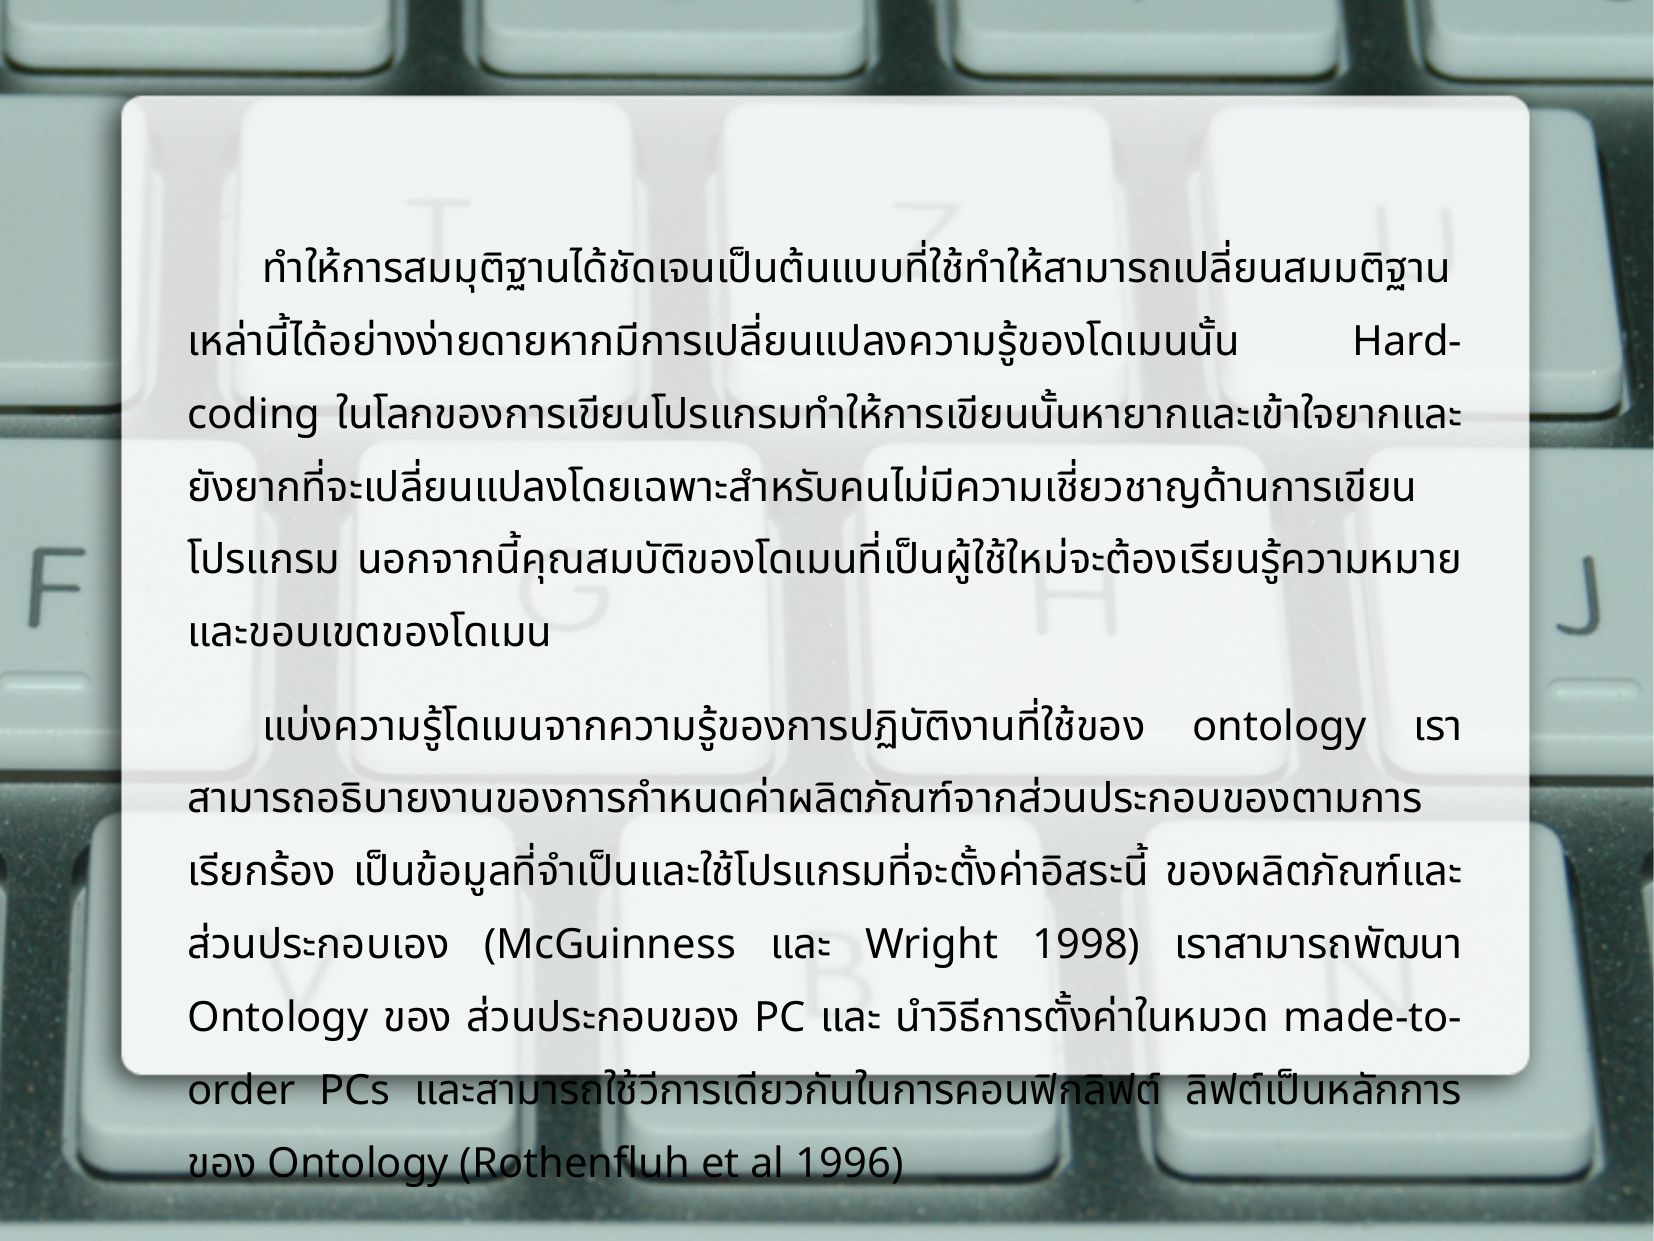

#
ทำให้การสมมุติฐานได้ชัดเจนเป็นต้นแบบที่ใช้ทำให้สามารถเปลี่ยนสมมติฐานเหล่านี้ได้อย่างง่ายดายหากมีการเปลี่ยนแปลงความรู้ของโดเมนนั้น Hard-coding ในโลกของการเขียนโปรแกรมทำให้การเขียนนั้นหายากและเข้าใจยากและยังยากที่จะเปลี่ยนแปลงโดยเฉพาะสำหรับคนไม่มีความเชี่ยวชาญด้านการเขียนโปรแกรม นอกจากนี้คุณสมบัติของโดเมนที่เป็นผู้ใช้ใหม่จะต้องเรียนรู้ความหมายและขอบเขตของโดเมน
แบ่งความรู้โดเมนจากความรู้ของการปฏิบัติงานที่ใช้ของ ontology เราสามารถอธิบายงานของการกำหนดค่าผลิตภัณฑ์จากส่วนประกอบของตามการเรียกร้อง เป็นข้อมูลที่จำเป็นและใช้โปรแกรมที่จะตั้งค่าอิสระนี้ ของผลิตภัณฑ์และส่วนประกอบเอง (McGuinness และ Wright 1998) เราสามารถพัฒนา Ontology ของ ส่วนประกอบของ PC และ นำวิธีการตั้งค่าในหมวด made-to-order PCs และสามารถใช้วีการเดียวกันในการคอนฟิกลิฟต์ ลิฟต์เป็นหลักการของ Ontology (Rothenfluh et al 1996)